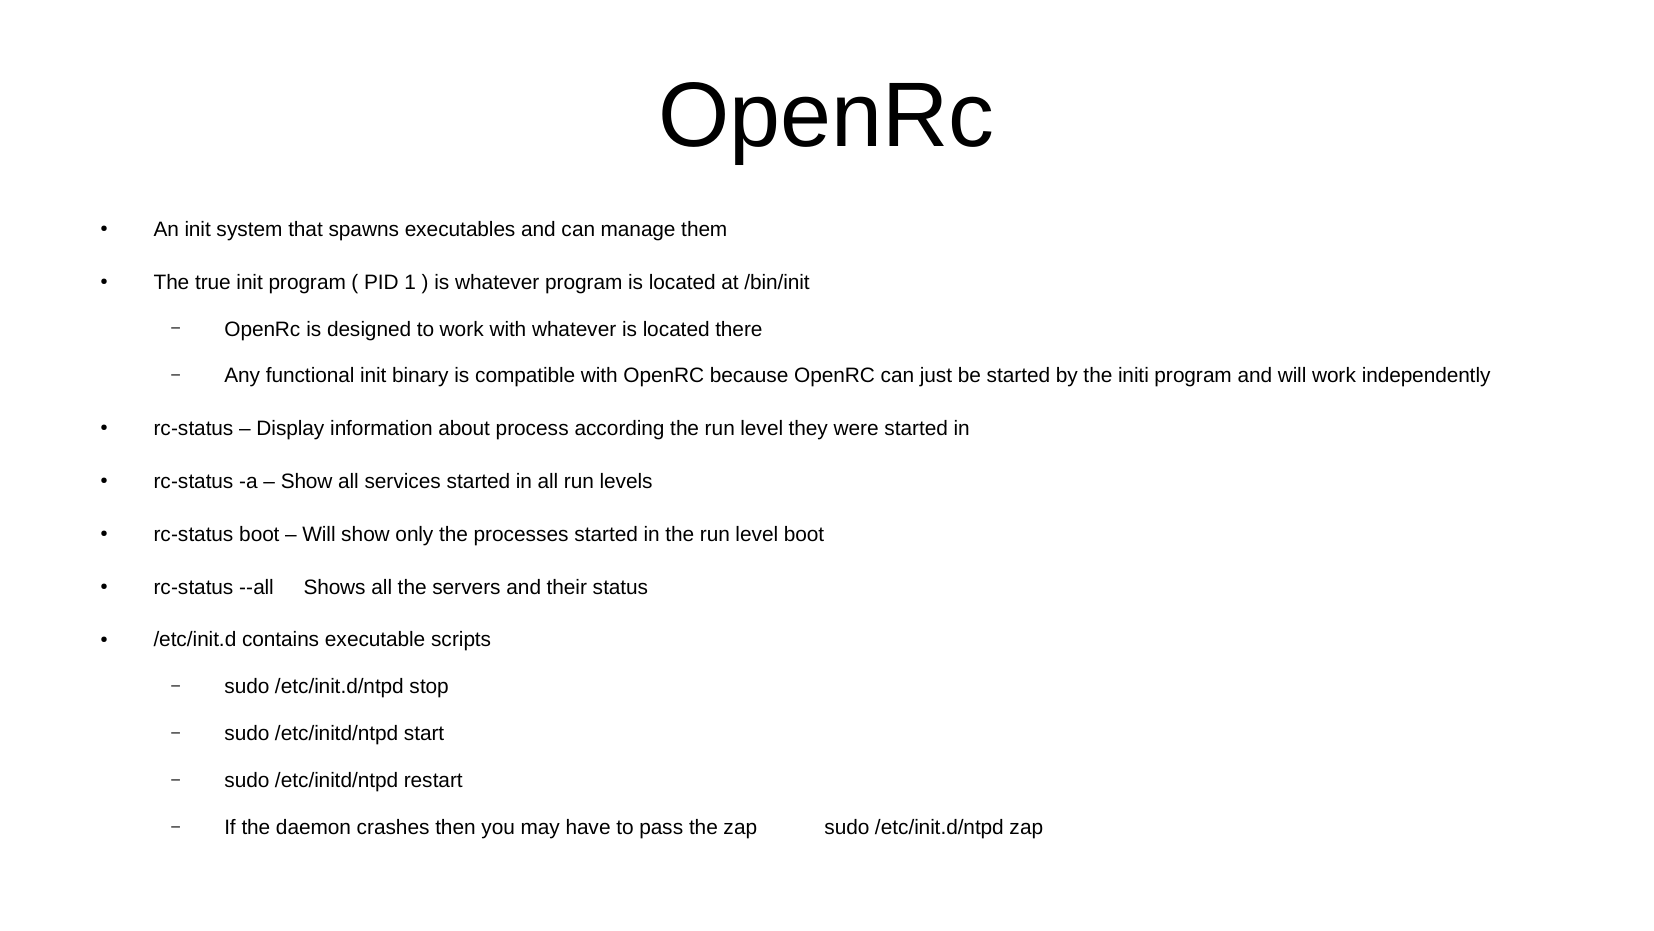

# OpenRc
An init system that spawns executables and can manage them
The true init program ( PID 1 ) is whatever program is located at /bin/init
OpenRc is designed to work with whatever is located there
Any functional init binary is compatible with OpenRC because OpenRC can just be started by the initi program and will work independently
rc-status – Display information about process according the run level they were started in
rc-status -a – Show all services started in all run levels
rc-status boot – Will show only the processes started in the run level boot
rc-status --all 	Shows all the servers and their status
/etc/init.d contains executable scripts
sudo /etc/init.d/ntpd stop
sudo /etc/initd/ntpd start
sudo /etc/initd/ntpd restart
If the daemon crashes then you may have to pass the zap 	sudo /etc/init.d/ntpd zap